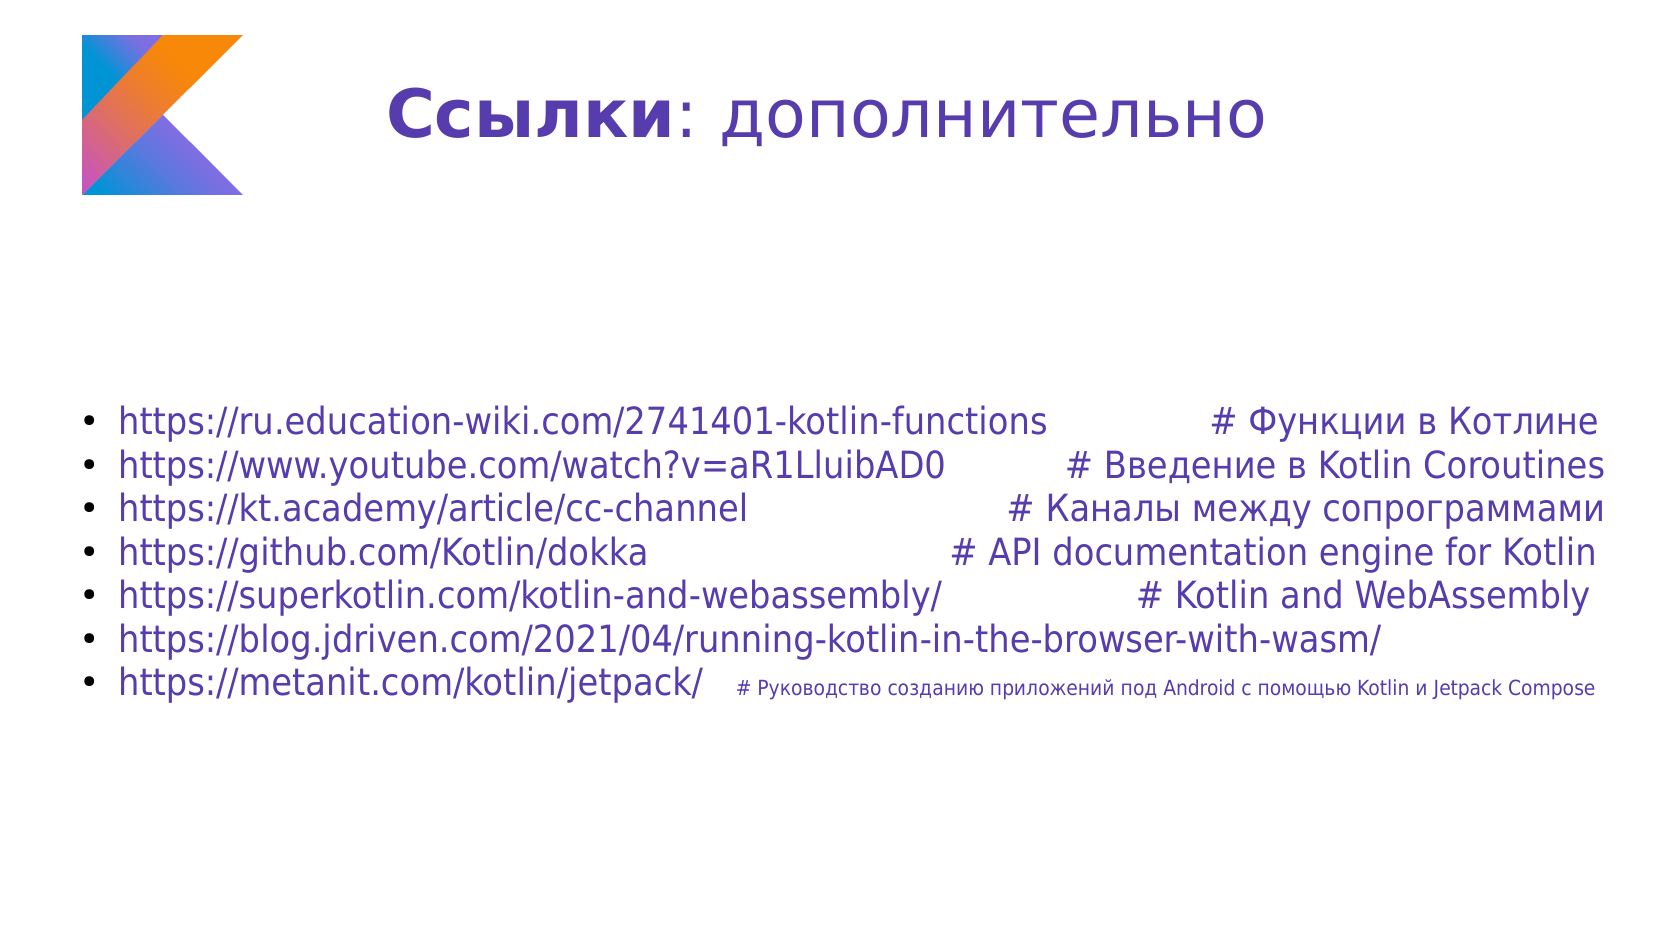

# Ссылки: дополнительно
https://ru.education-wiki.com/2741401-kotlin-functions # Функции в Котлине
https://www.youtube.com/watch?v=aR1LluibAD0 # Введение в Kotlin Coroutines
https://kt.academy/article/cc-channel # Каналы между сопрограммами
https://github.com/Kotlin/dokka # API documentation engine for Kotlin
https://superkotlin.com/kotlin-and-webassembly/ # Kotlin and WebAssembly
https://blog.jdriven.com/2021/04/running-kotlin-in-the-browser-with-wasm/
https://metanit.com/kotlin/jetpack/ # Руководство созданию приложений под Android с помощью Kotlin и Jetpack Compose